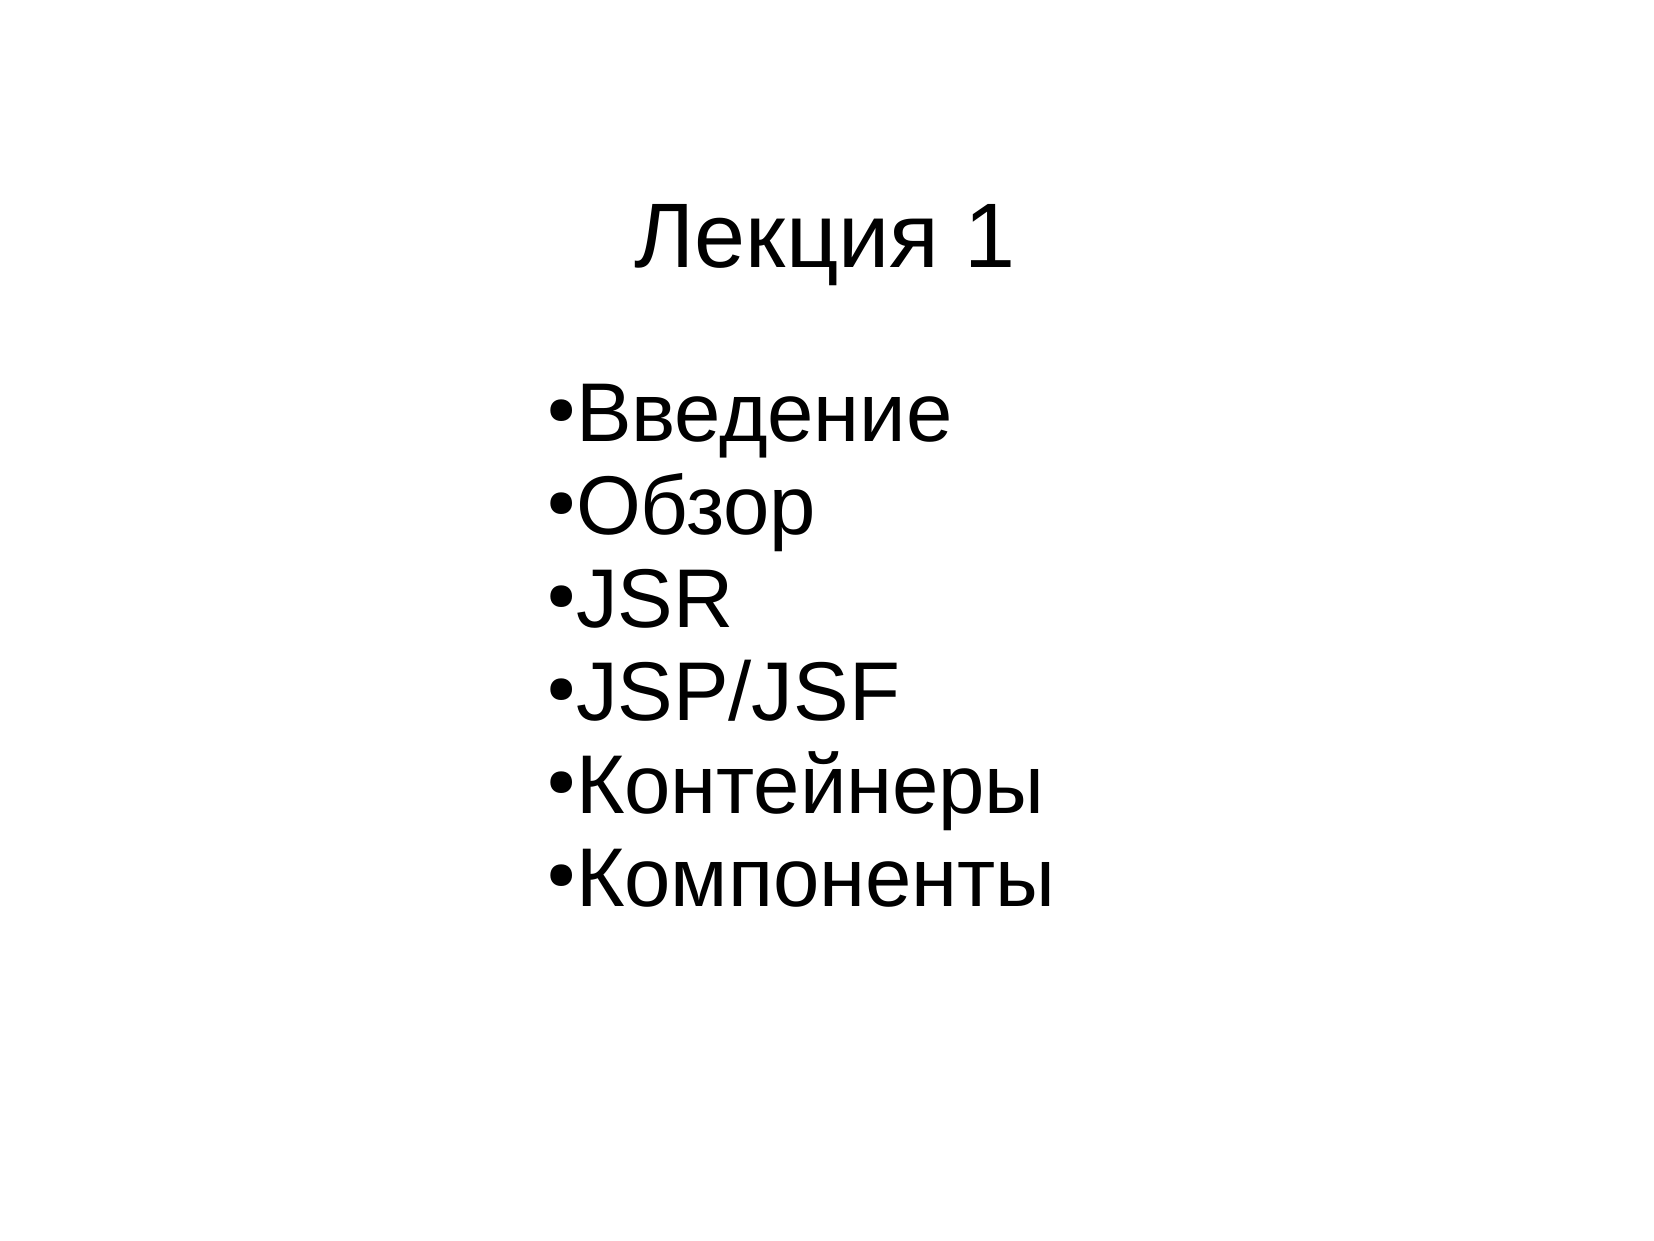

Лекция 1
Введение
Обзор
JSR
JSP/JSF
Контейнеры
Компоненты